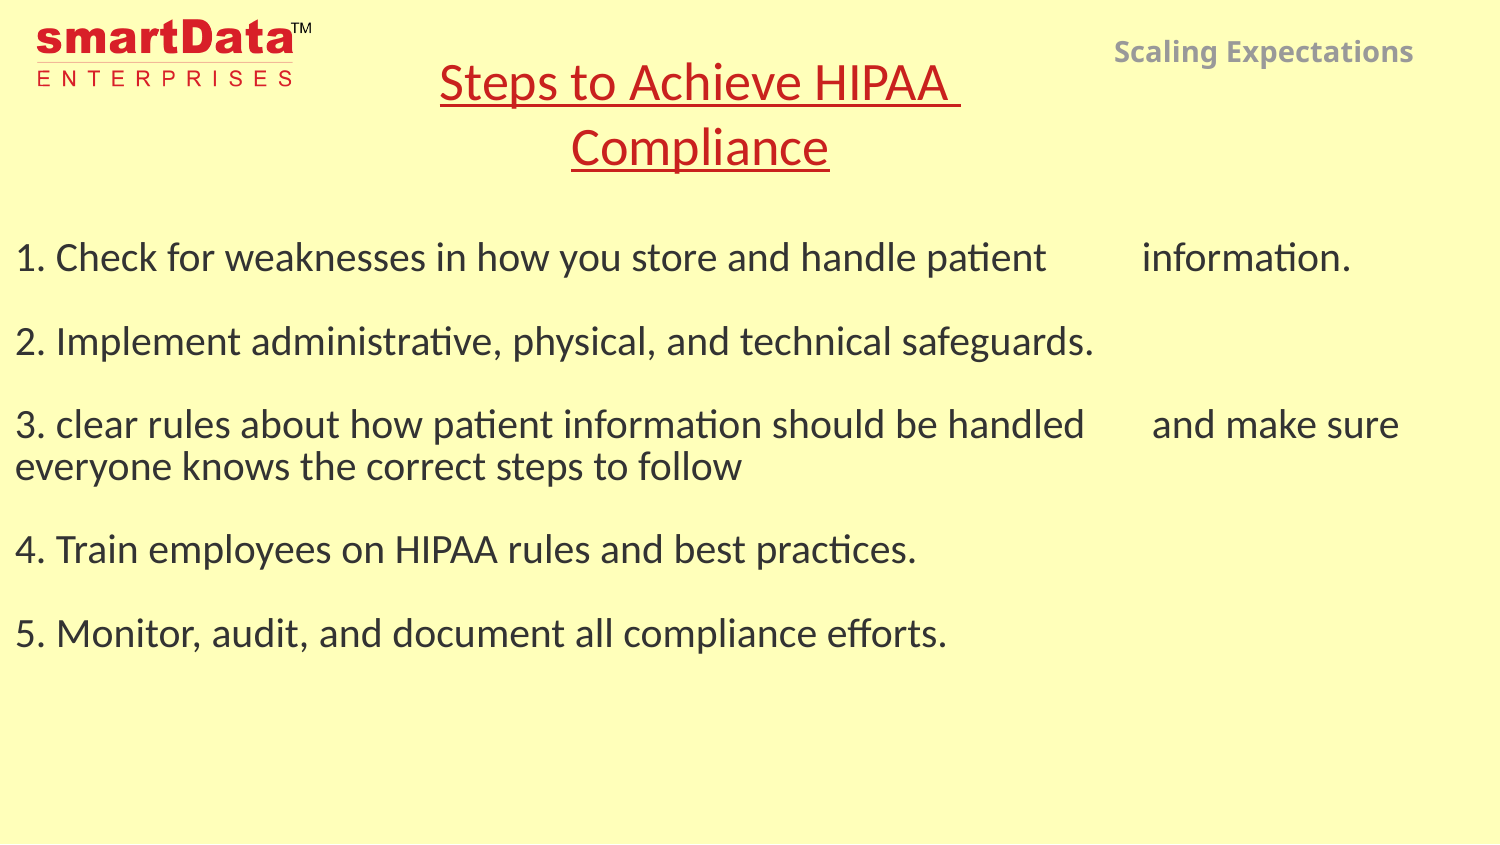

Steps to Achieve HIPAA
Compliance
Scaling Expectations
1. Check for weaknesses in how you store and handle patient information.
2. Implement administrative, physical, and technical safeguards.
3. clear rules about how patient information should be handled and make sure everyone knows the correct steps to follow
4. Train employees on HIPAA rules and best practices.
5. Monitor, audit, and document all compliance efforts.